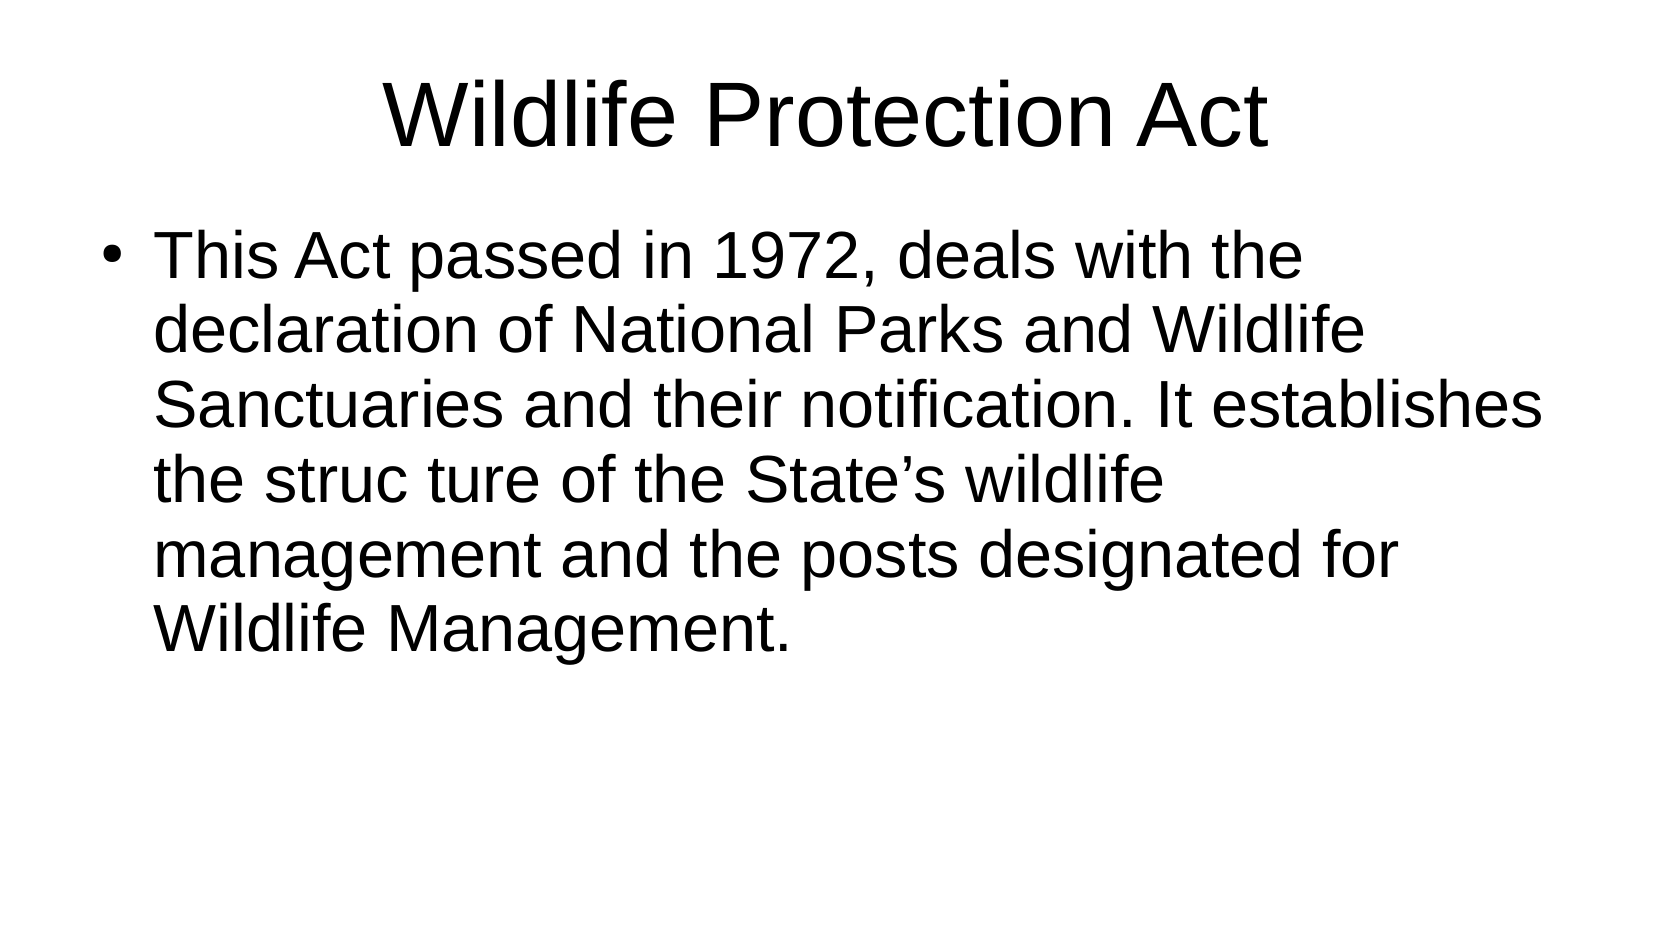

# Wildlife Protection Act
This Act passed in 1972, deals with the declaration of National Parks and Wildlife Sanctuaries and their notification. It establishes the struc ture of the State’s wildlife management and the posts designated for Wildlife Management.